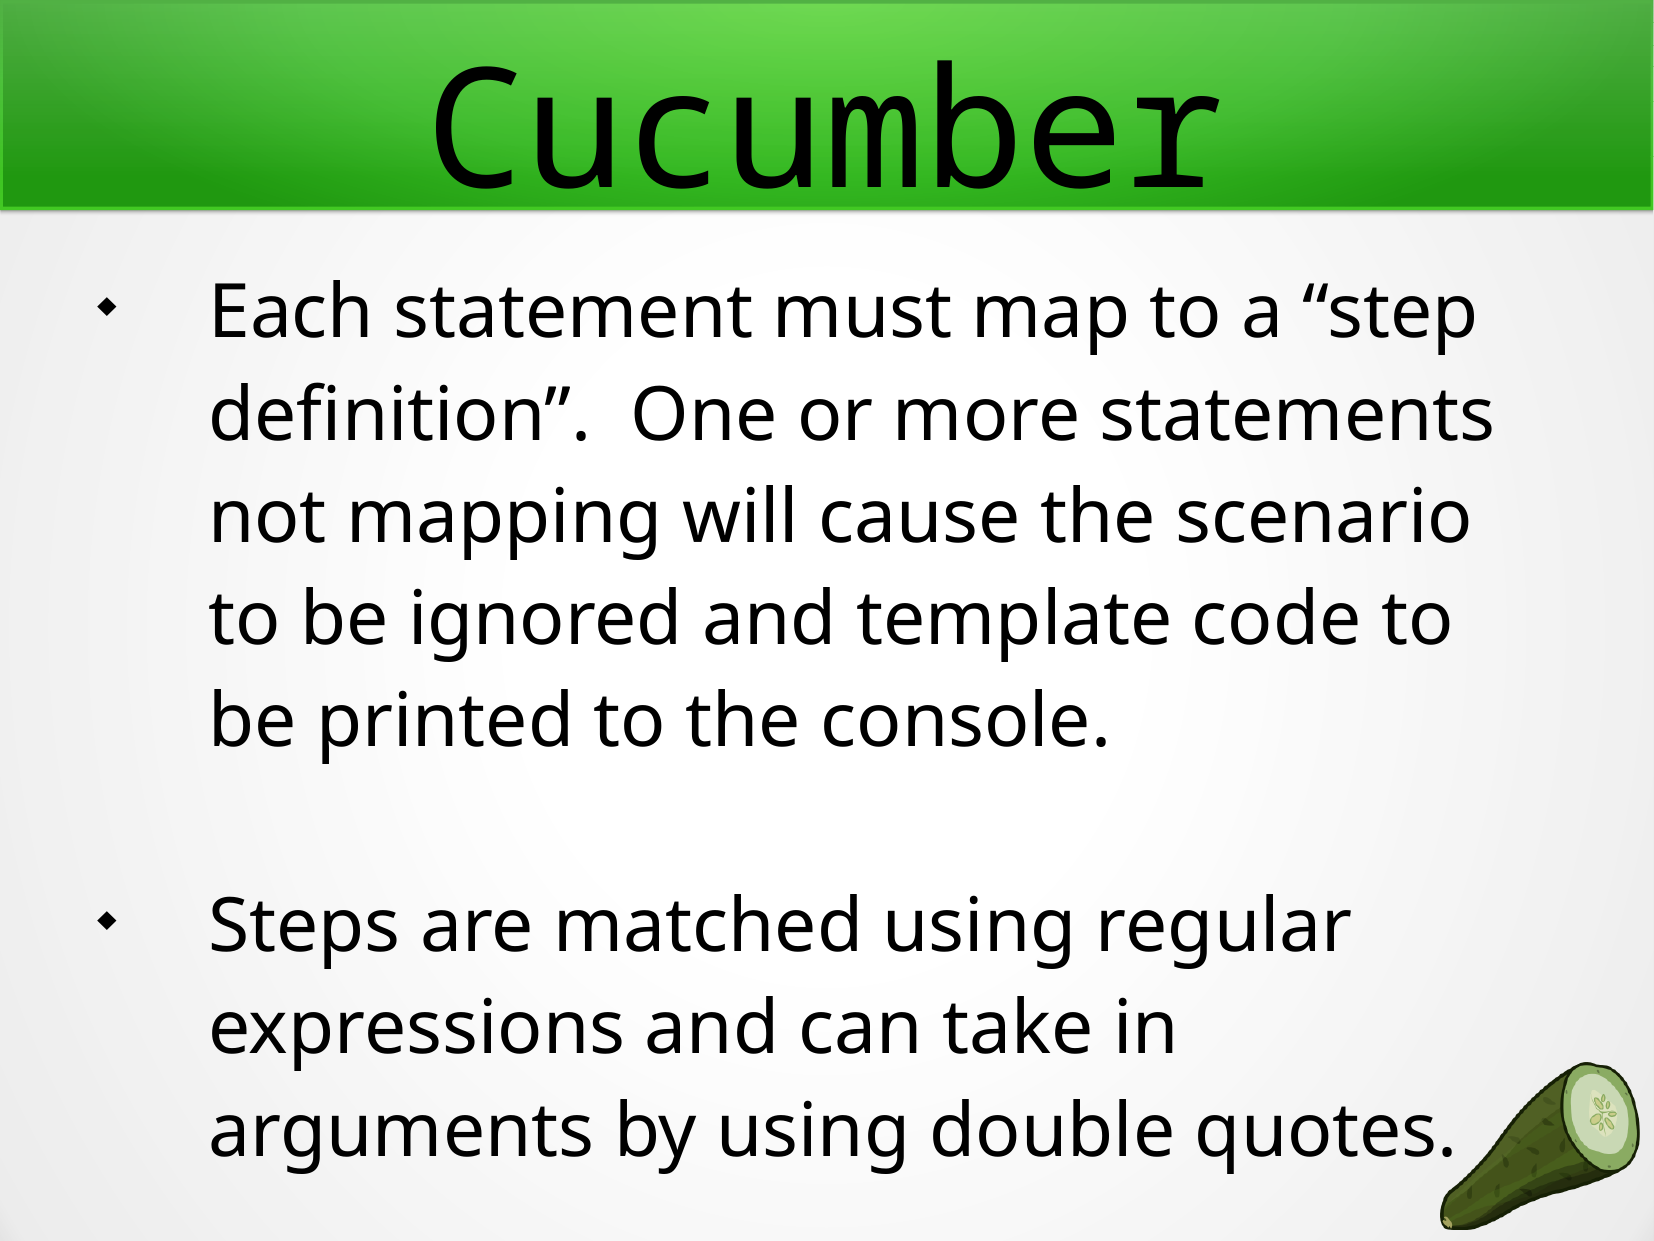

Cucumber
Each statement must map to a “step definition”. One or more statements not mapping will cause the scenario to be ignored and template code to be printed to the console.
Steps are matched using regular expressions and can take in arguments by using double quotes.